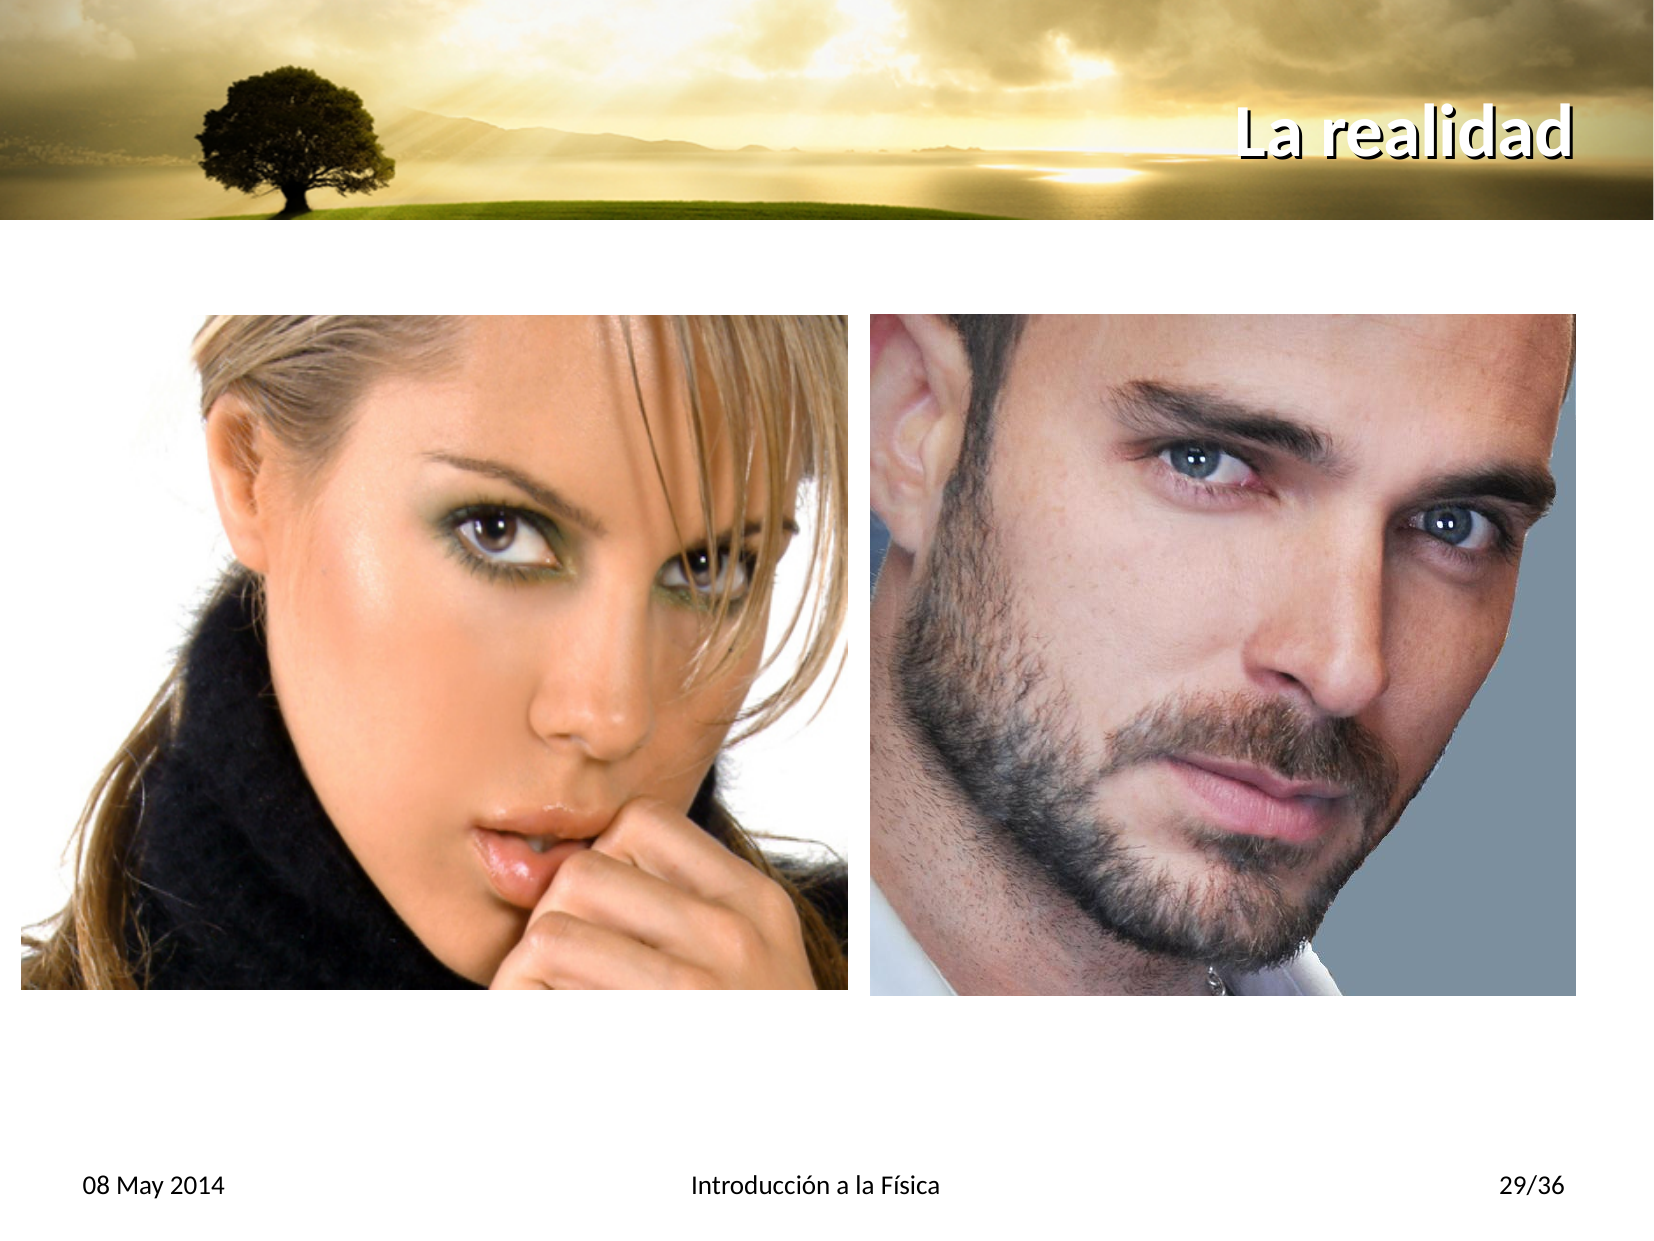

# La realidad
08 May 2014
Introducción a la Física
29